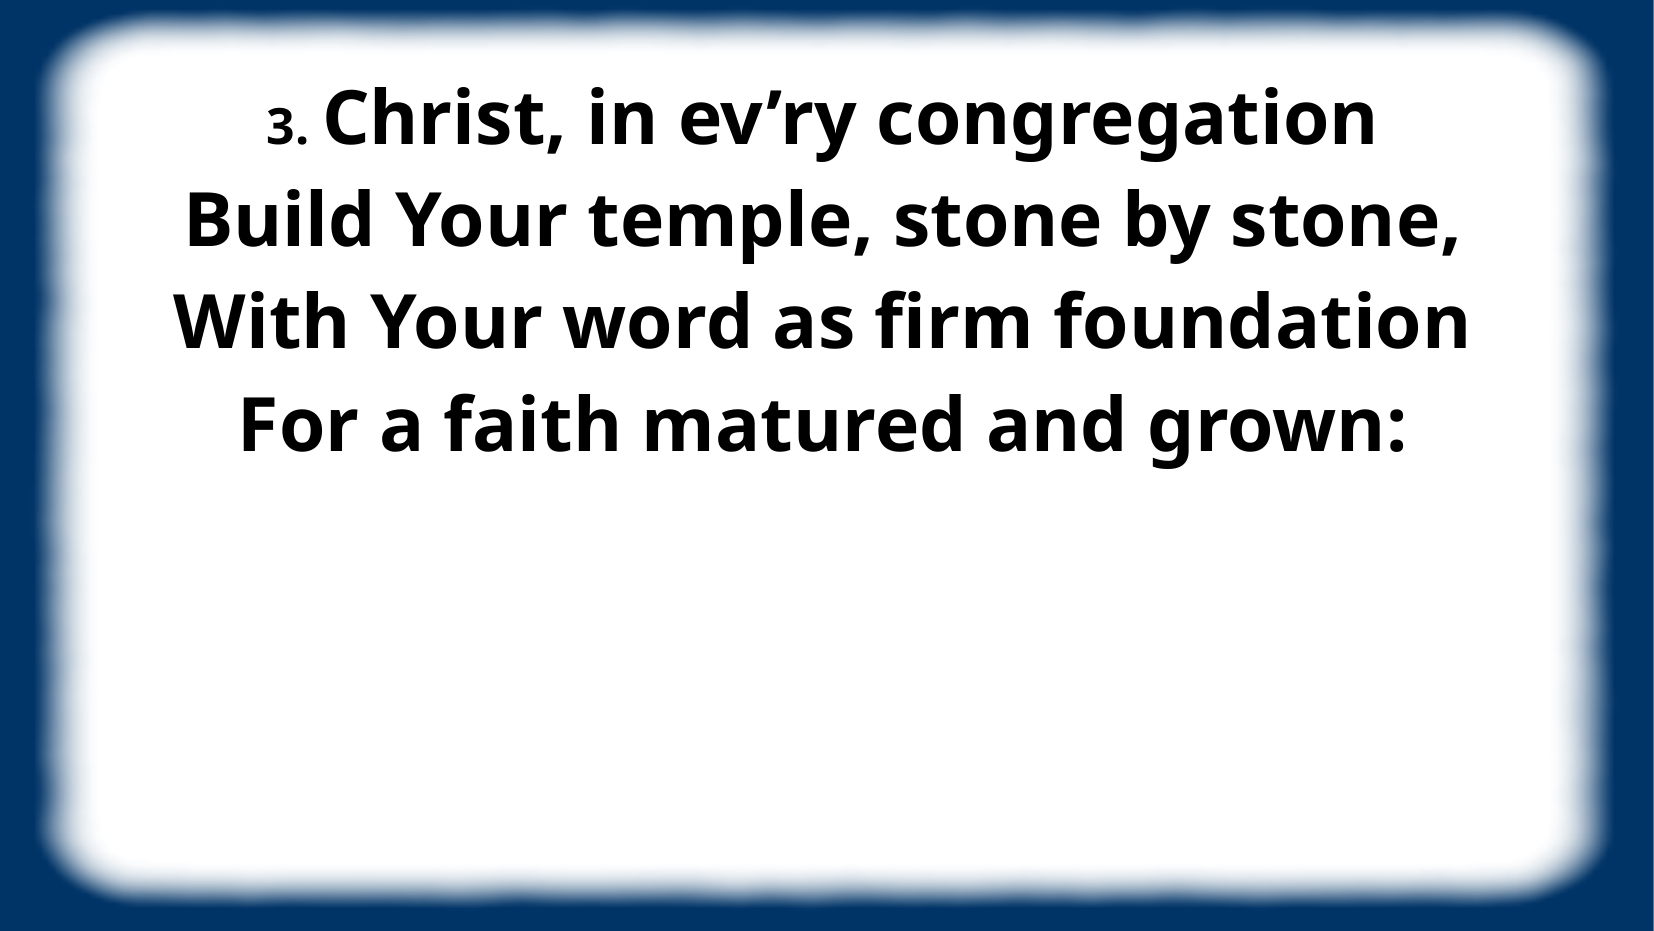

3. Christ, in ev’ry congregation
Build Your temple, stone by stone,
With Your word as firm foundation
For a faith matured and grown: